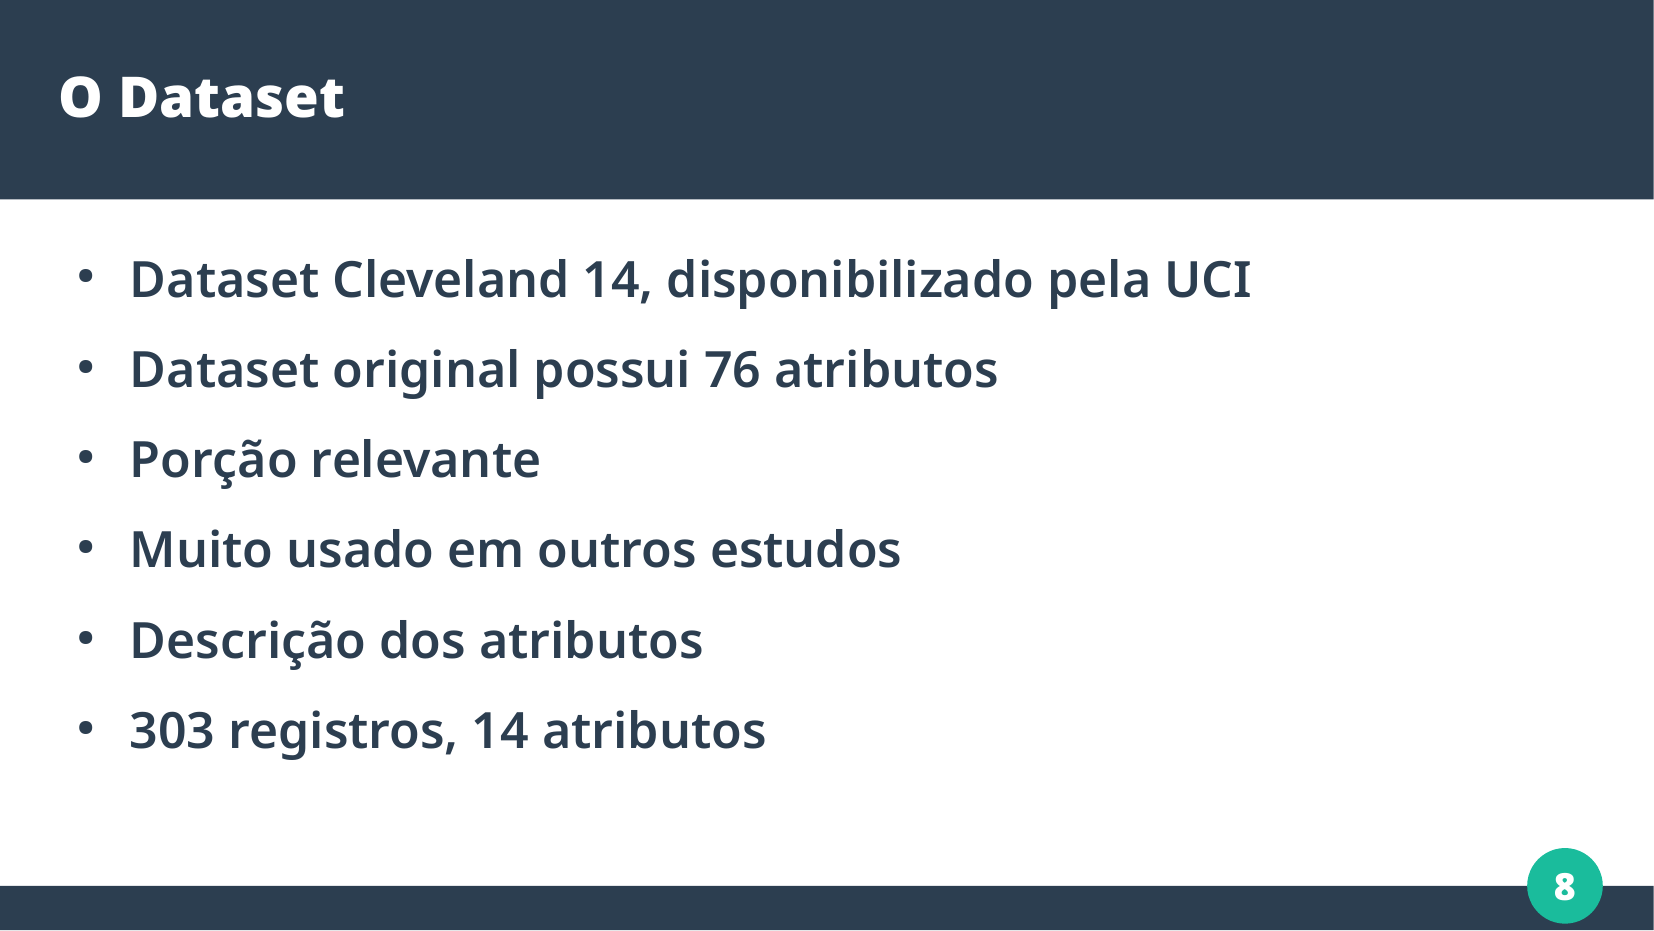

# O Dataset
Dataset Cleveland 14, disponibilizado pela UCI
Dataset original possui 76 atributos
Porção relevante
Muito usado em outros estudos
Descrição dos atributos
303 registros, 14 atributos